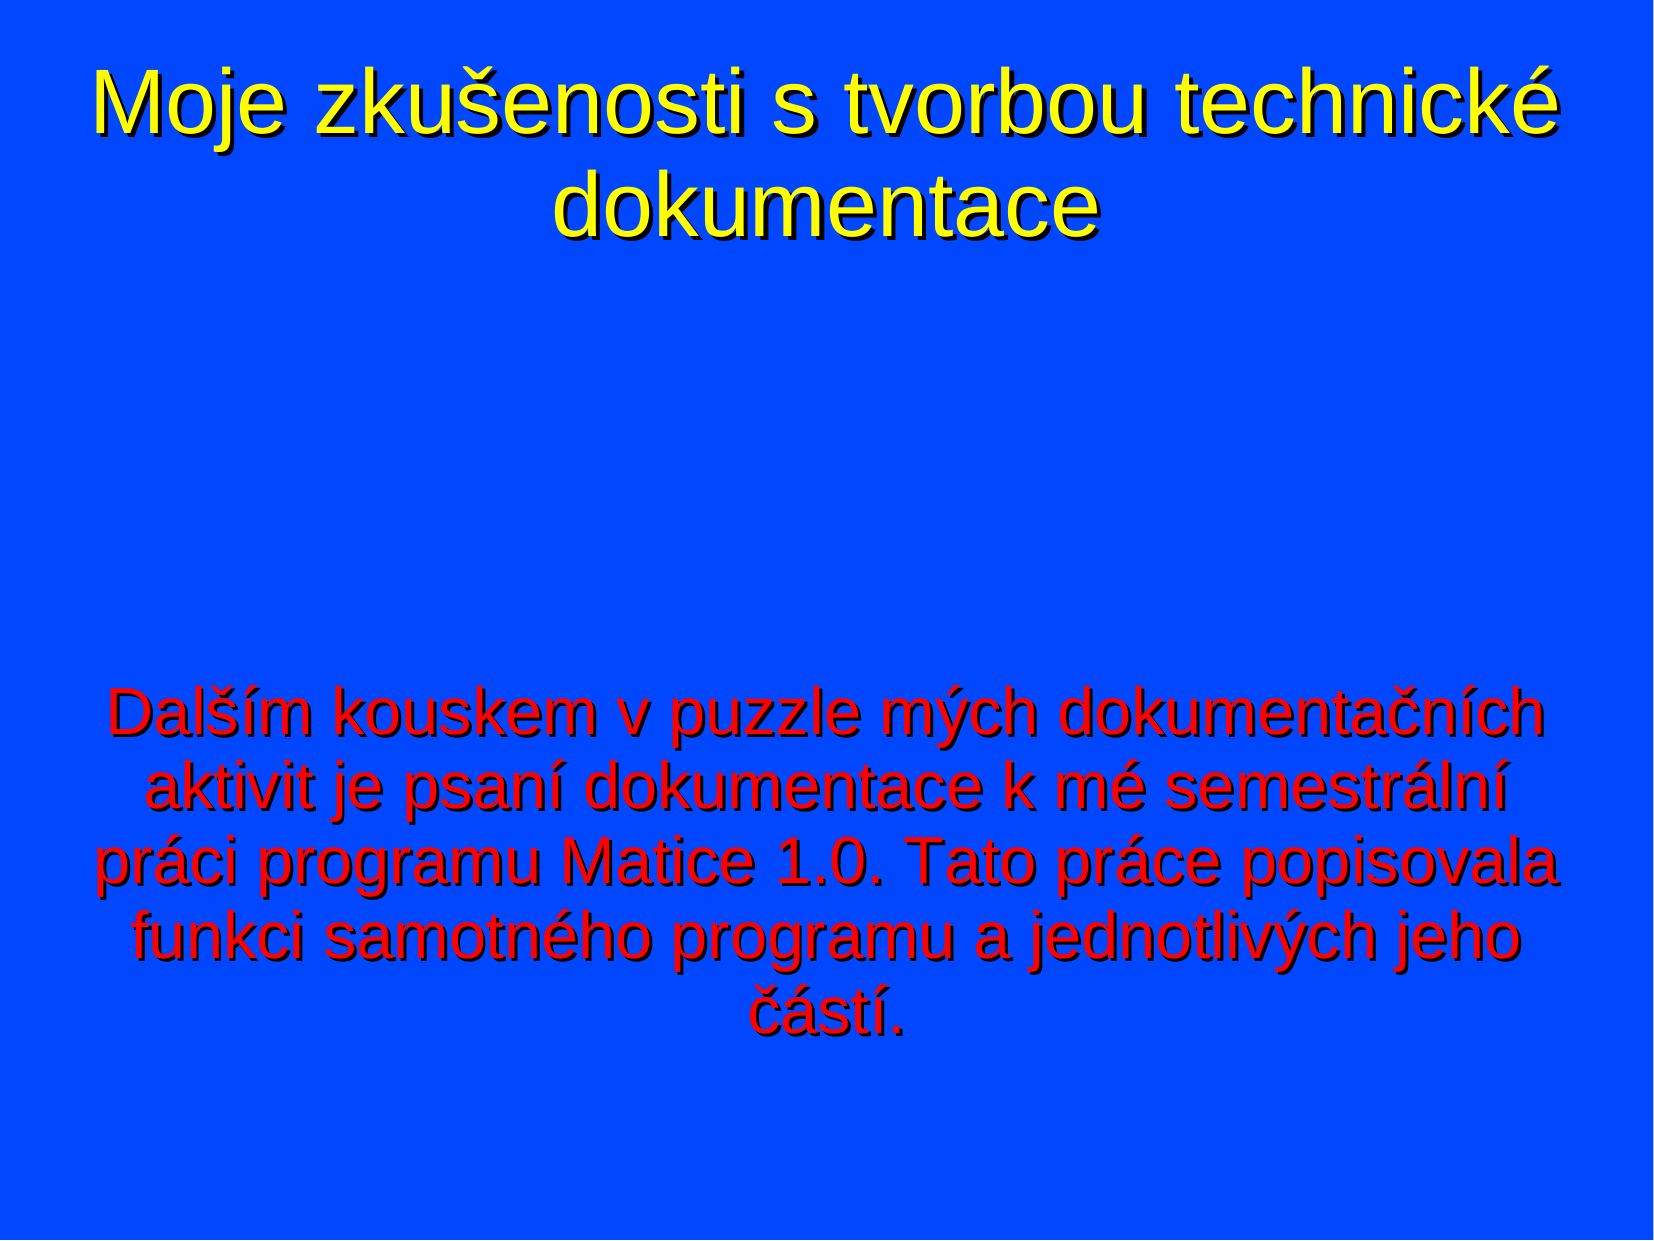

# Moje zkušenosti s tvorbou technické dokumentace
Dalším kouskem v puzzle mých dokumentačních aktivit je psaní dokumentace k mé semestrální práci programu Matice 1.0. Tato práce popisovala funkci samotného programu a jednotlivých jeho částí.